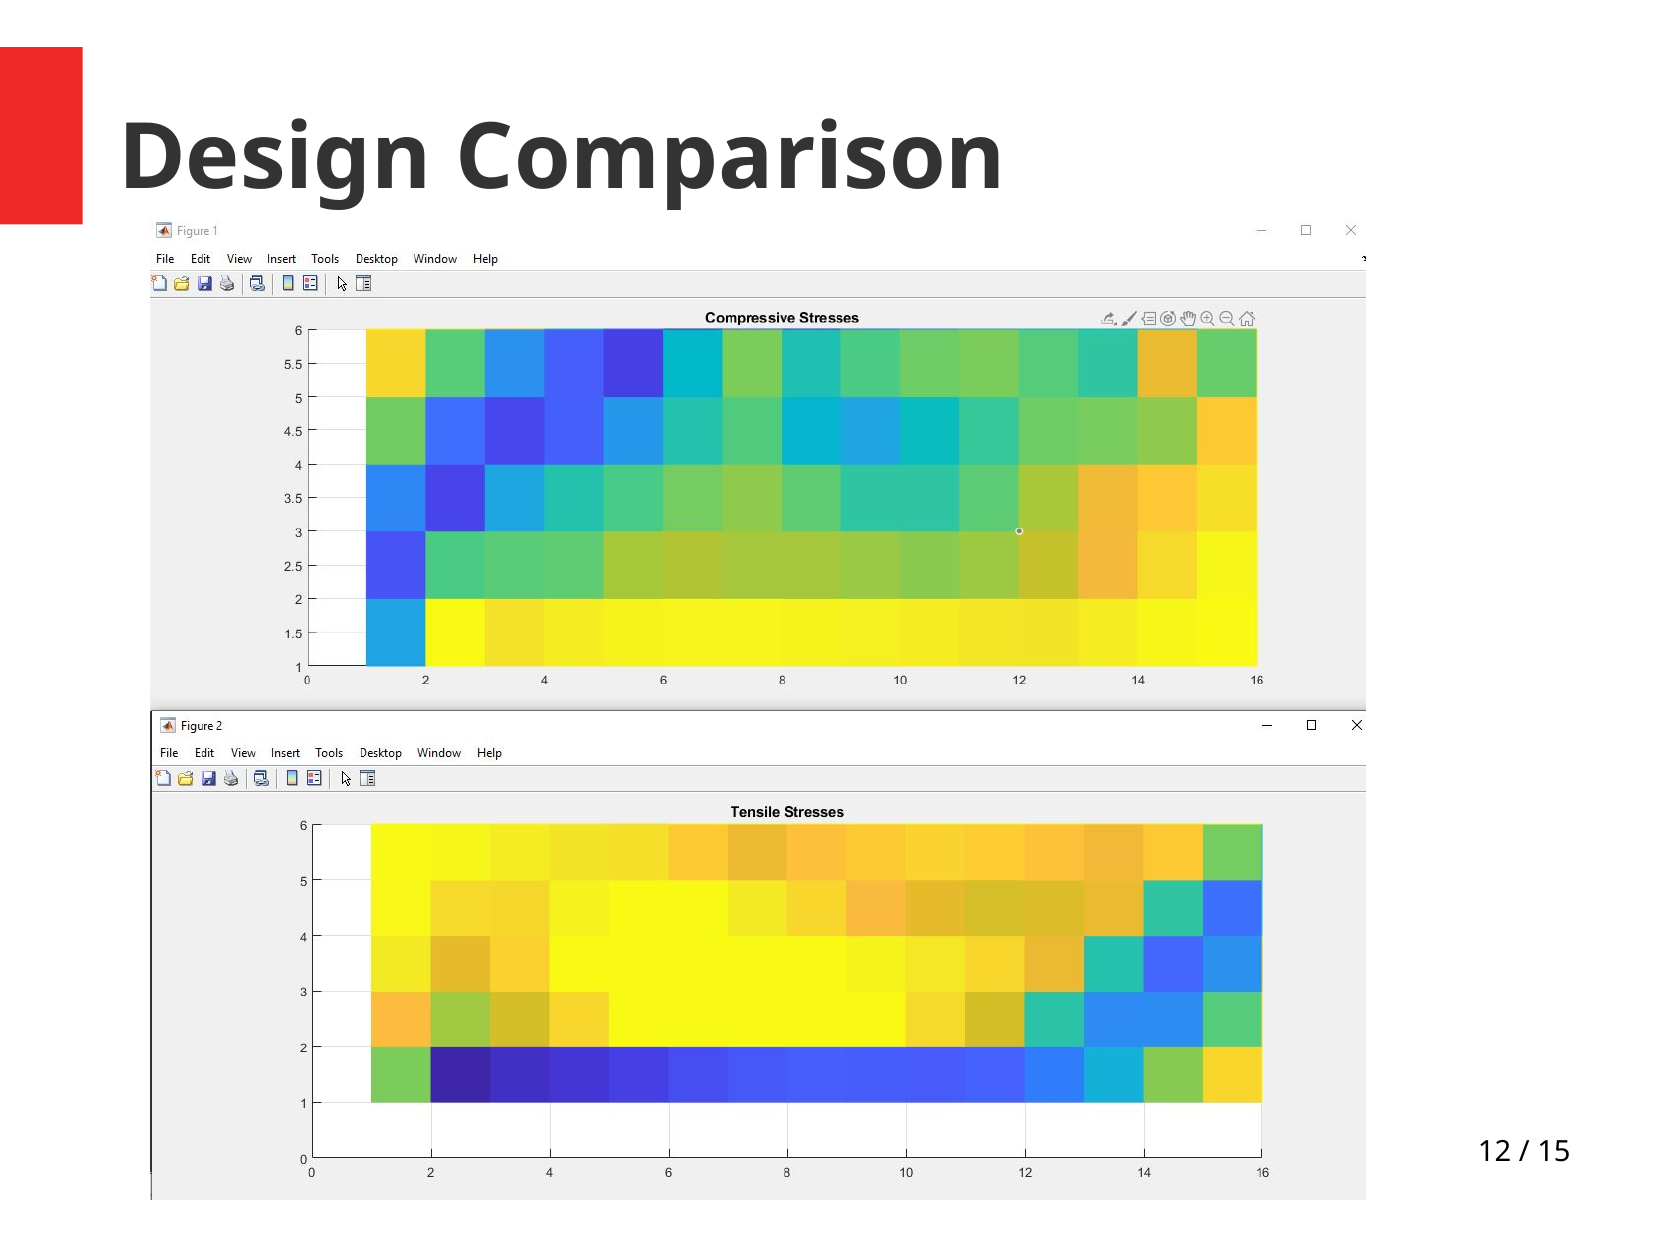

# Design Comparison
Post-processed data in Matlab
12